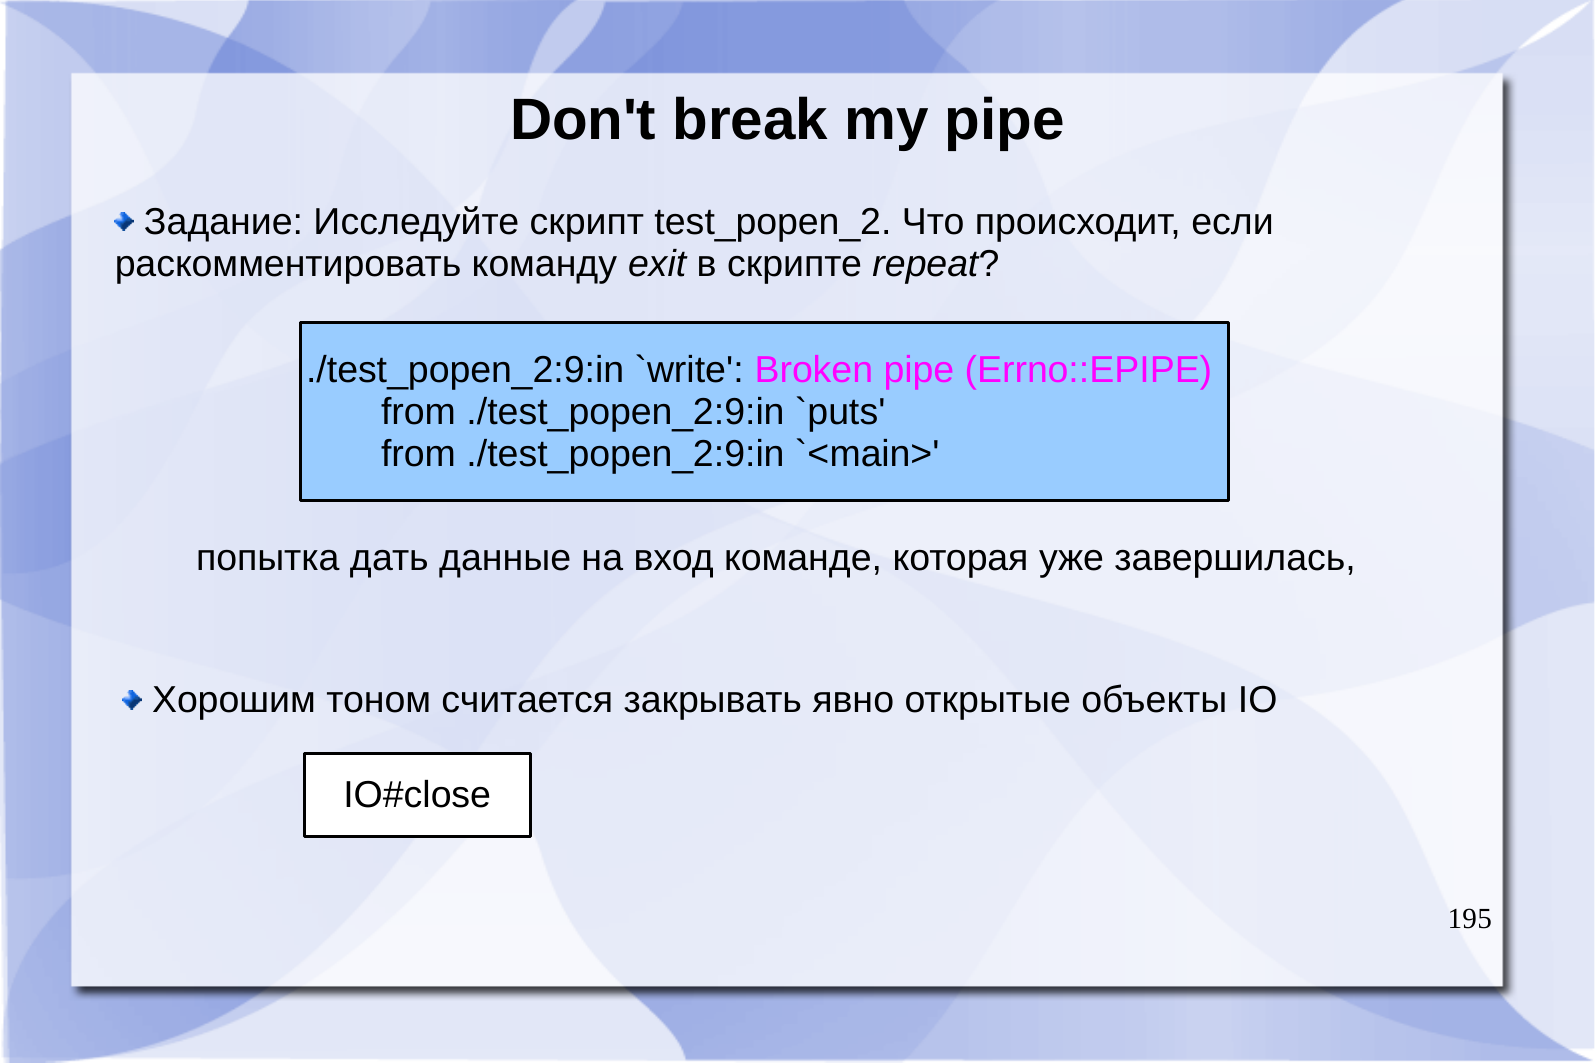

# Don't break my pipe
 Задание: Исследуйте скрипт test_popen_2. Что происходит, если раскомментировать команду exit в скрипте repeat?
./test_popen_2:9:in `write': Broken pipe (Errno::EPIPE)
	from ./test_popen_2:9:in `puts'
	from ./test_popen_2:9:in `<main>'
попытка дать данные на вход команде, которая уже завершилась,
 Xорошим тоном считается закрывать явно открытые объекты IO
IO#close
195